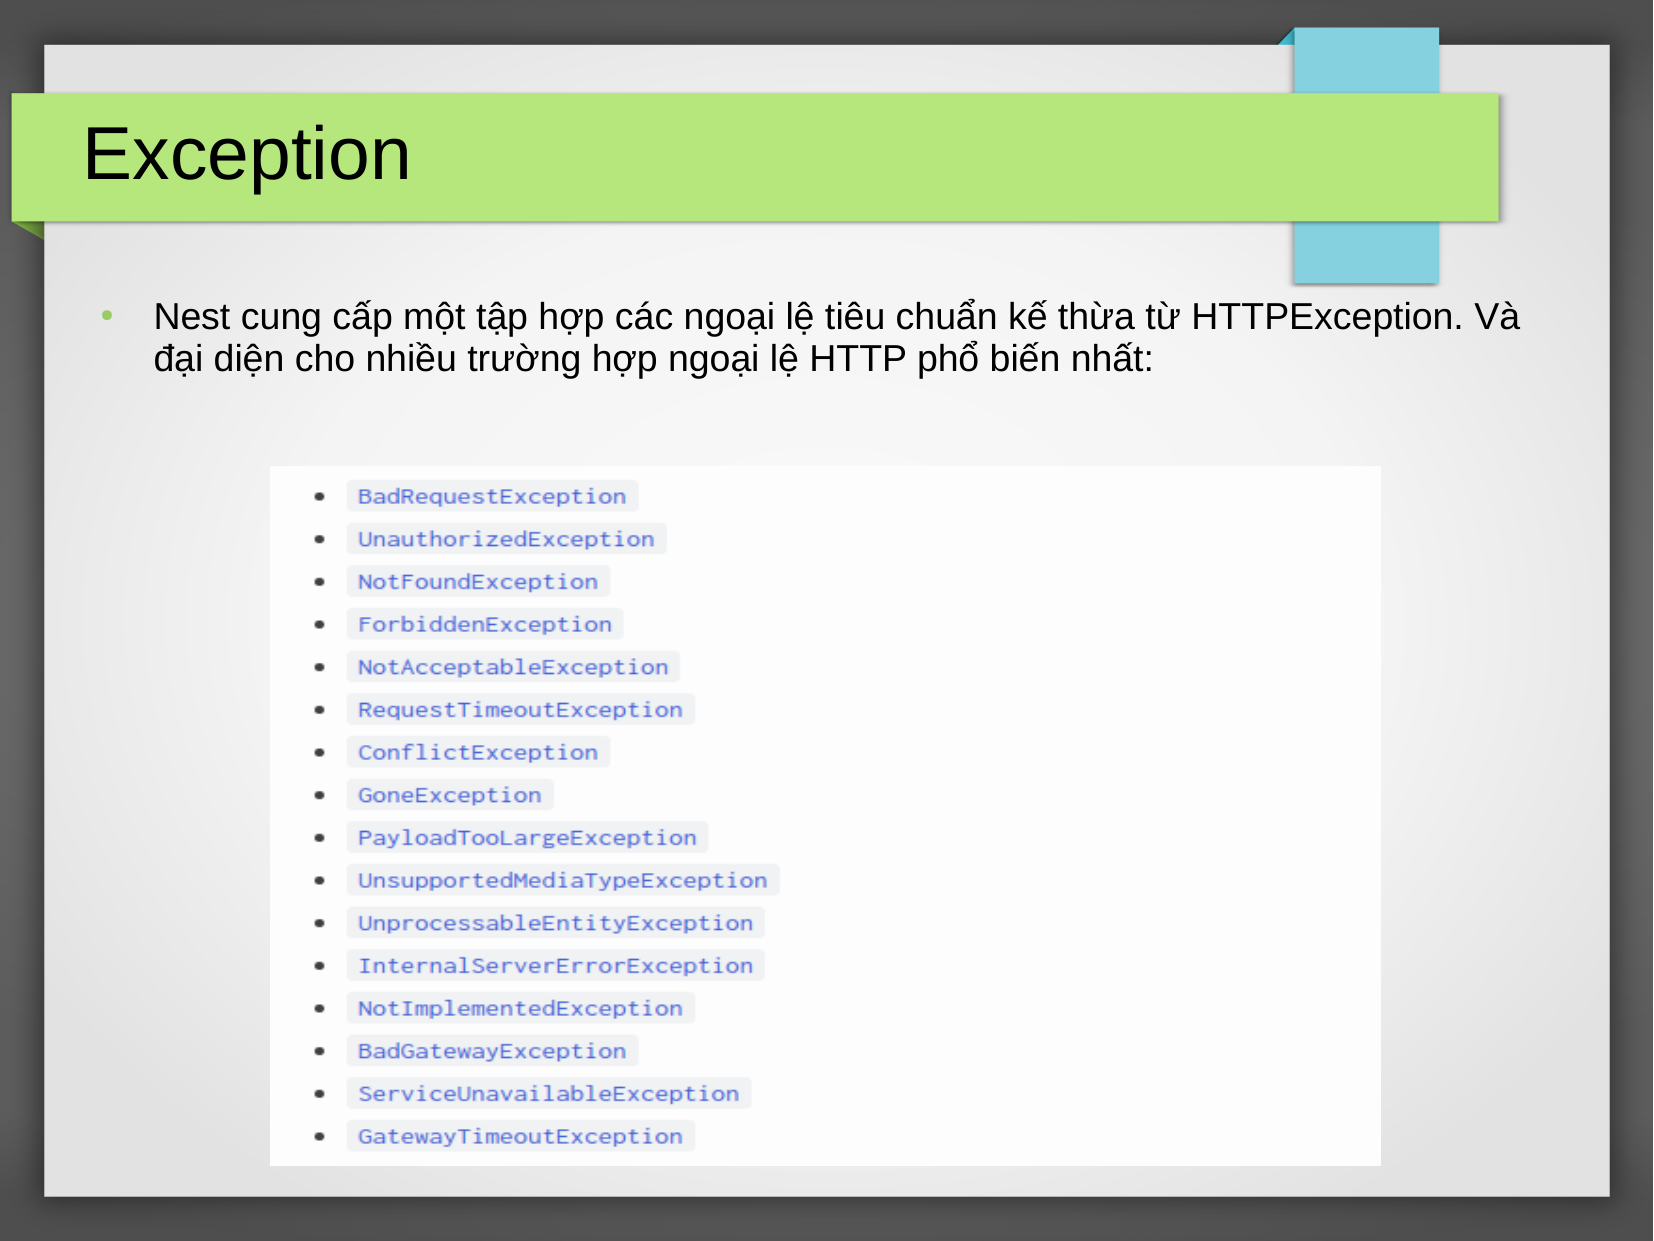

# Exception
Nest cung cấp một tập hợp các ngoại lệ tiêu chuẩn kế thừa từ HTTPException. Và đại diện cho nhiều trường hợp ngoại lệ HTTP phổ biến nhất: